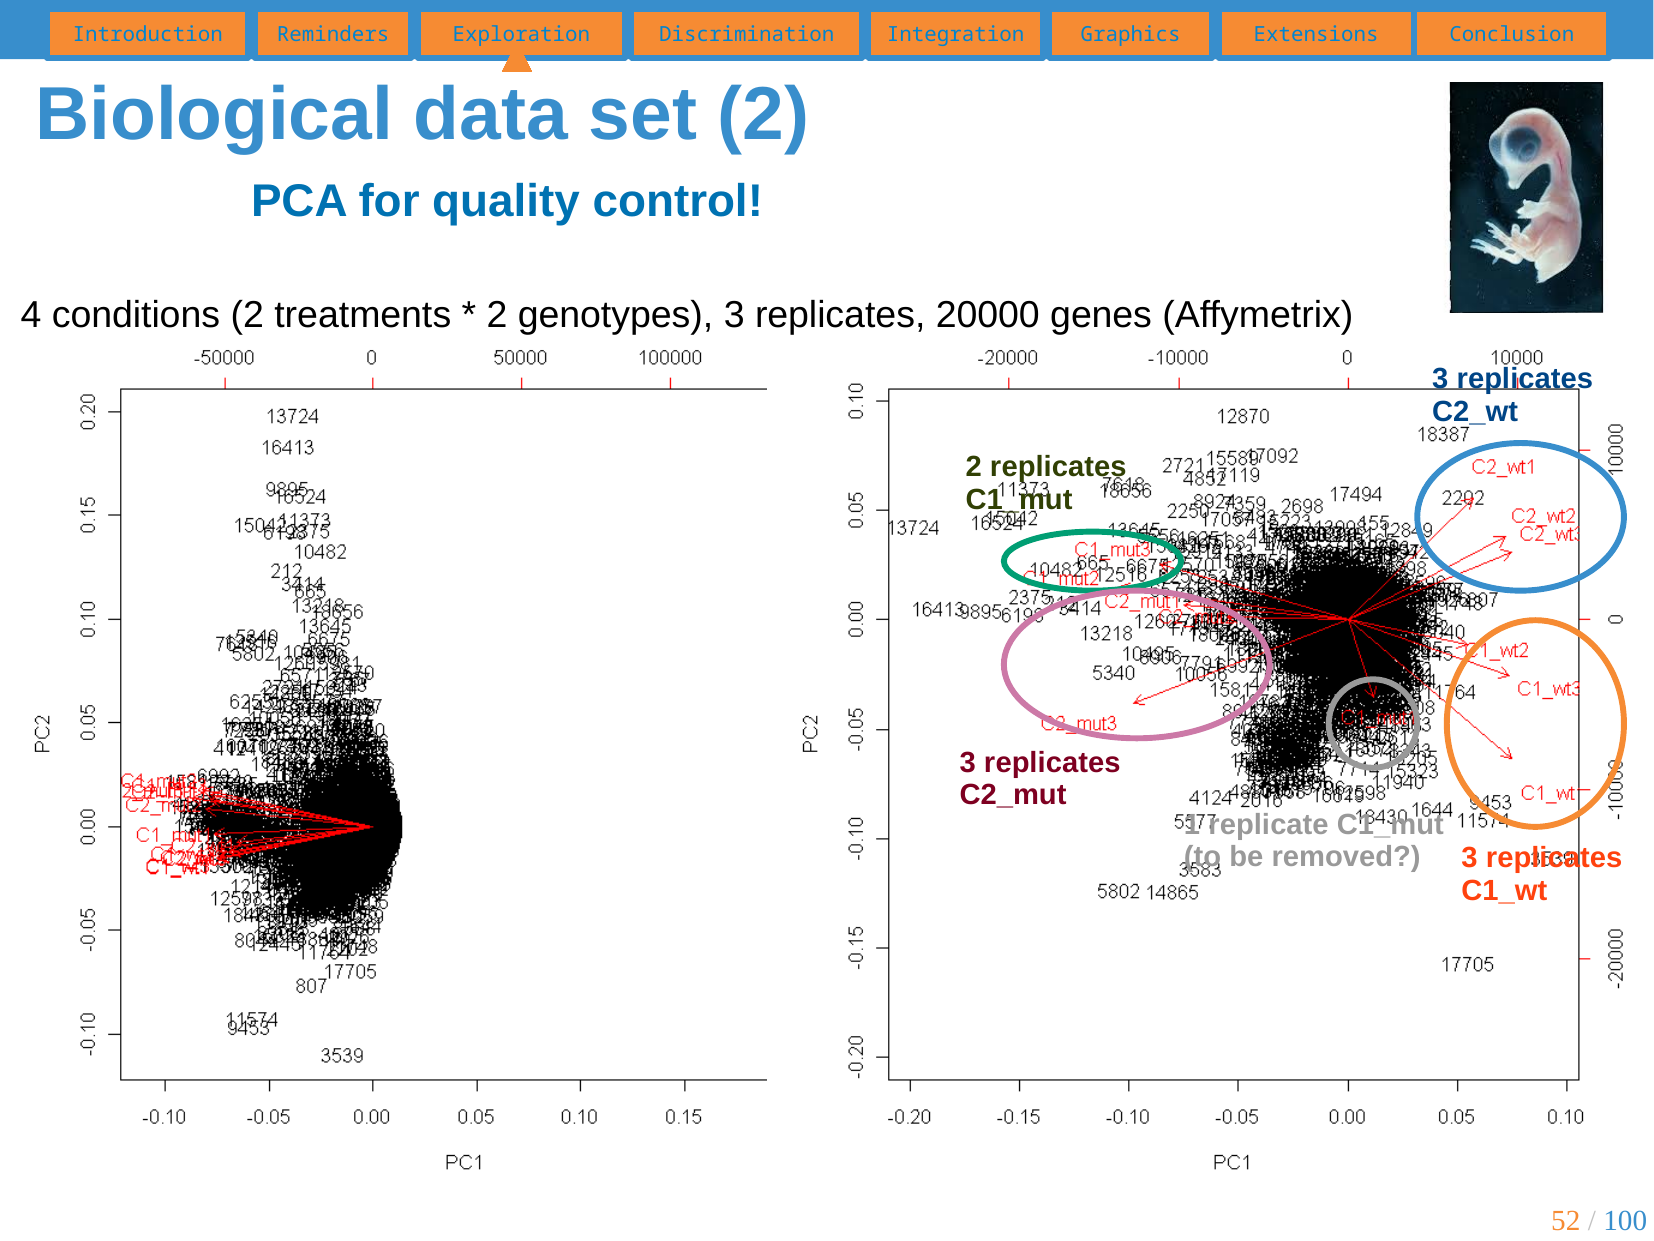

# Biological data set (2)
PCA for quality control!
4 conditions (2 treatments * 2 genotypes), 3 replicates, 20000 genes (Affymetrix)
3 replicates C2_wt
2 replicates C1_mut
3 replicates C2_mut
1 replicate C1_mut
(to be removed?)
3 replicates C1_wt
52